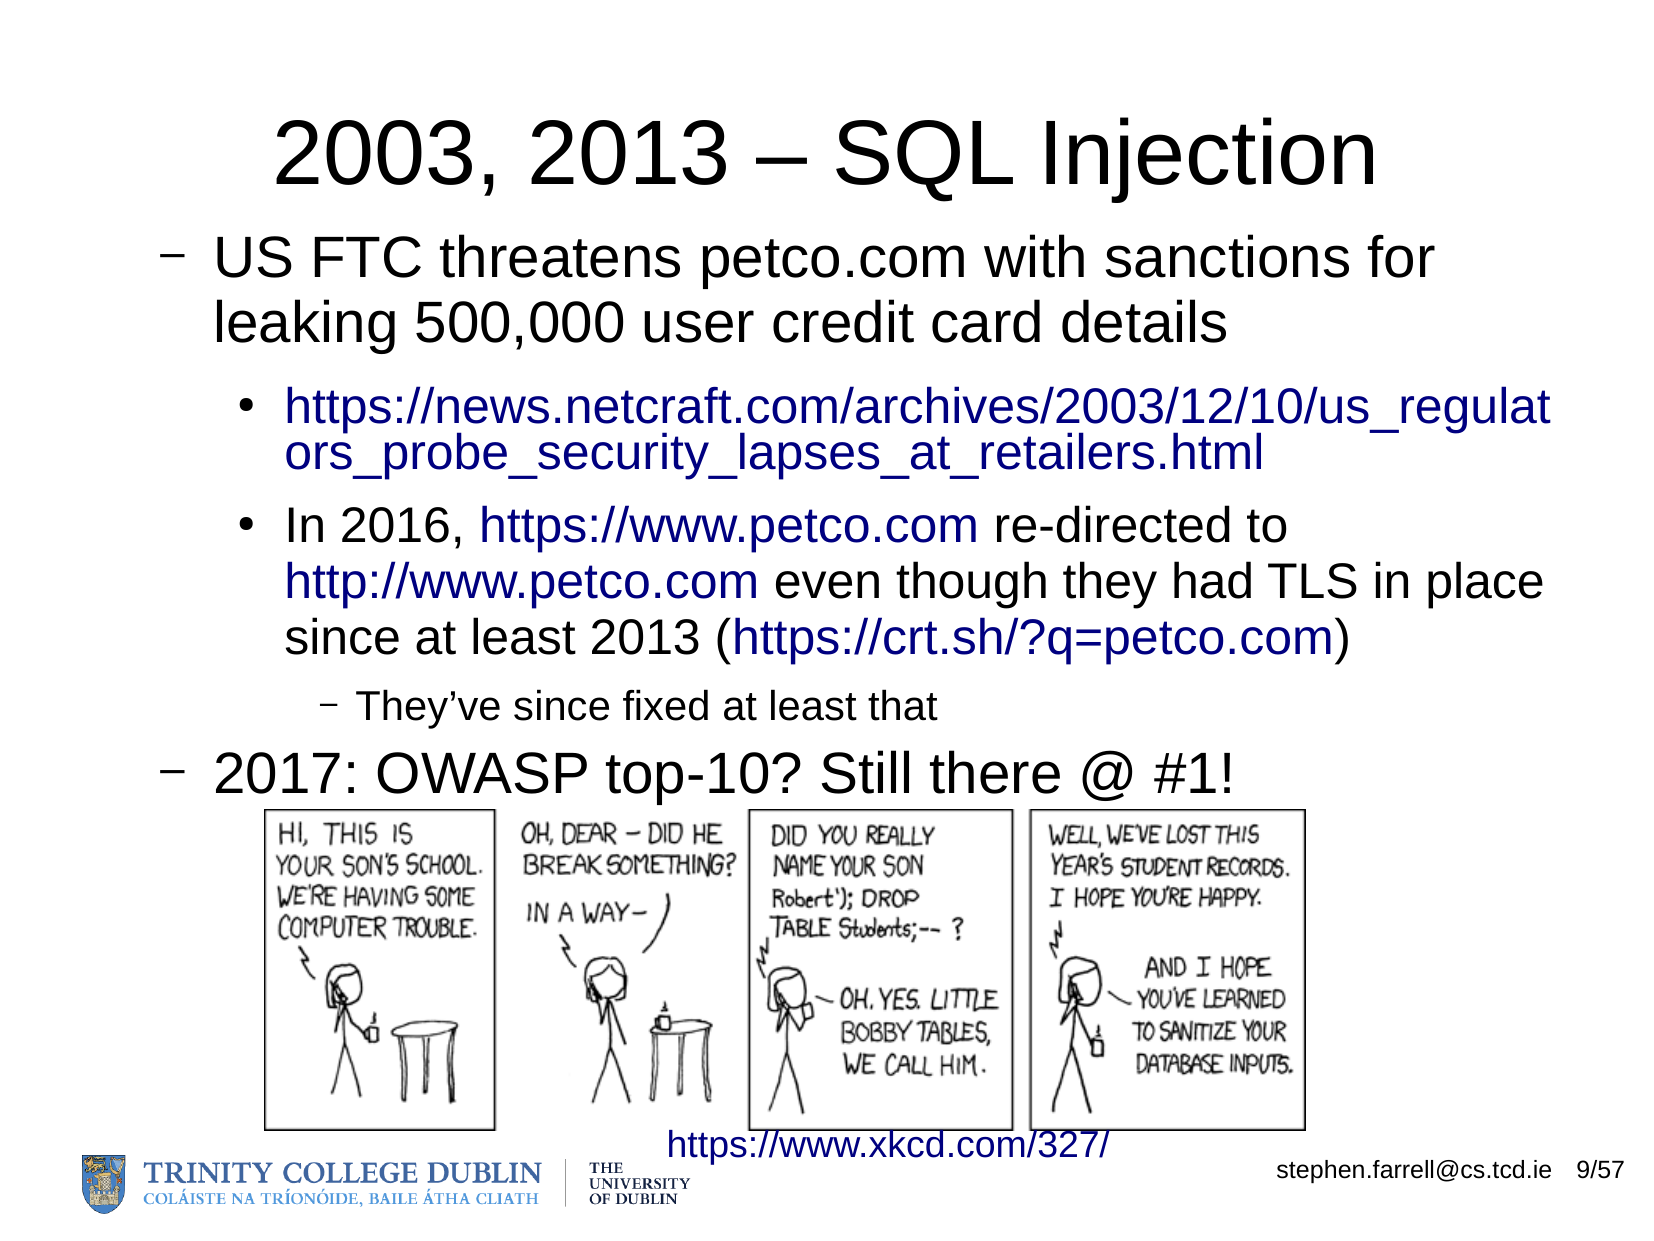

# 2003, 2013 – SQL Injection
US FTC threatens petco.com with sanctions for leaking 500,000 user credit card details
https://news.netcraft.com/archives/2003/12/10/us_regulators_probe_security_lapses_at_retailers.html
In 2016, https://www.petco.com re-directed tohttp://www.petco.com even though they had TLS in place since at least 2013 (https://crt.sh/?q=petco.com)
They’ve since fixed at least that
2017: OWASP top-10? Still there @ #1!
https://www.xkcd.com/327/